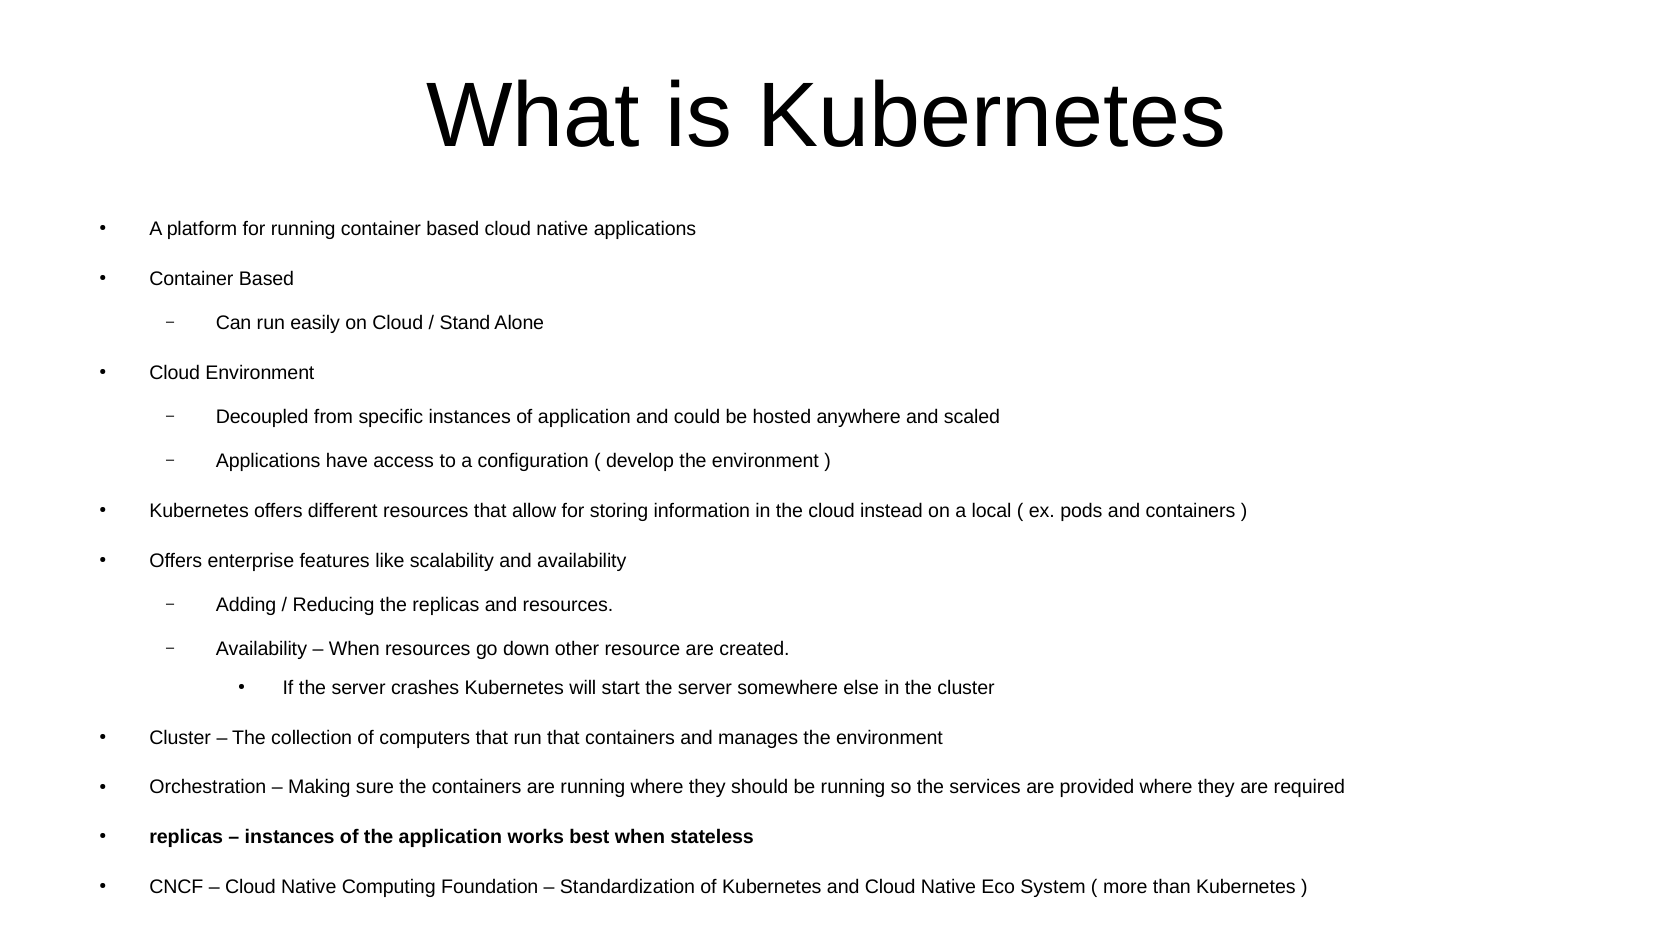

# What is Kubernetes
A platform for running container based cloud native applications
Container Based
Can run easily on Cloud / Stand Alone
Cloud Environment
Decoupled from specific instances of application and could be hosted anywhere and scaled
Applications have access to a configuration ( develop the environment )
Kubernetes offers different resources that allow for storing information in the cloud instead on a local ( ex. pods and containers )
Offers enterprise features like scalability and availability
Adding / Reducing the replicas and resources.
Availability – When resources go down other resource are created.
If the server crashes Kubernetes will start the server somewhere else in the cluster
Cluster – The collection of computers that run that containers and manages the environment
Orchestration – Making sure the containers are running where they should be running so the services are provided where they are required
replicas – instances of the application works best when stateless
CNCF – Cloud Native Computing Foundation – Standardization of Kubernetes and Cloud Native Eco System ( more than Kubernetes )